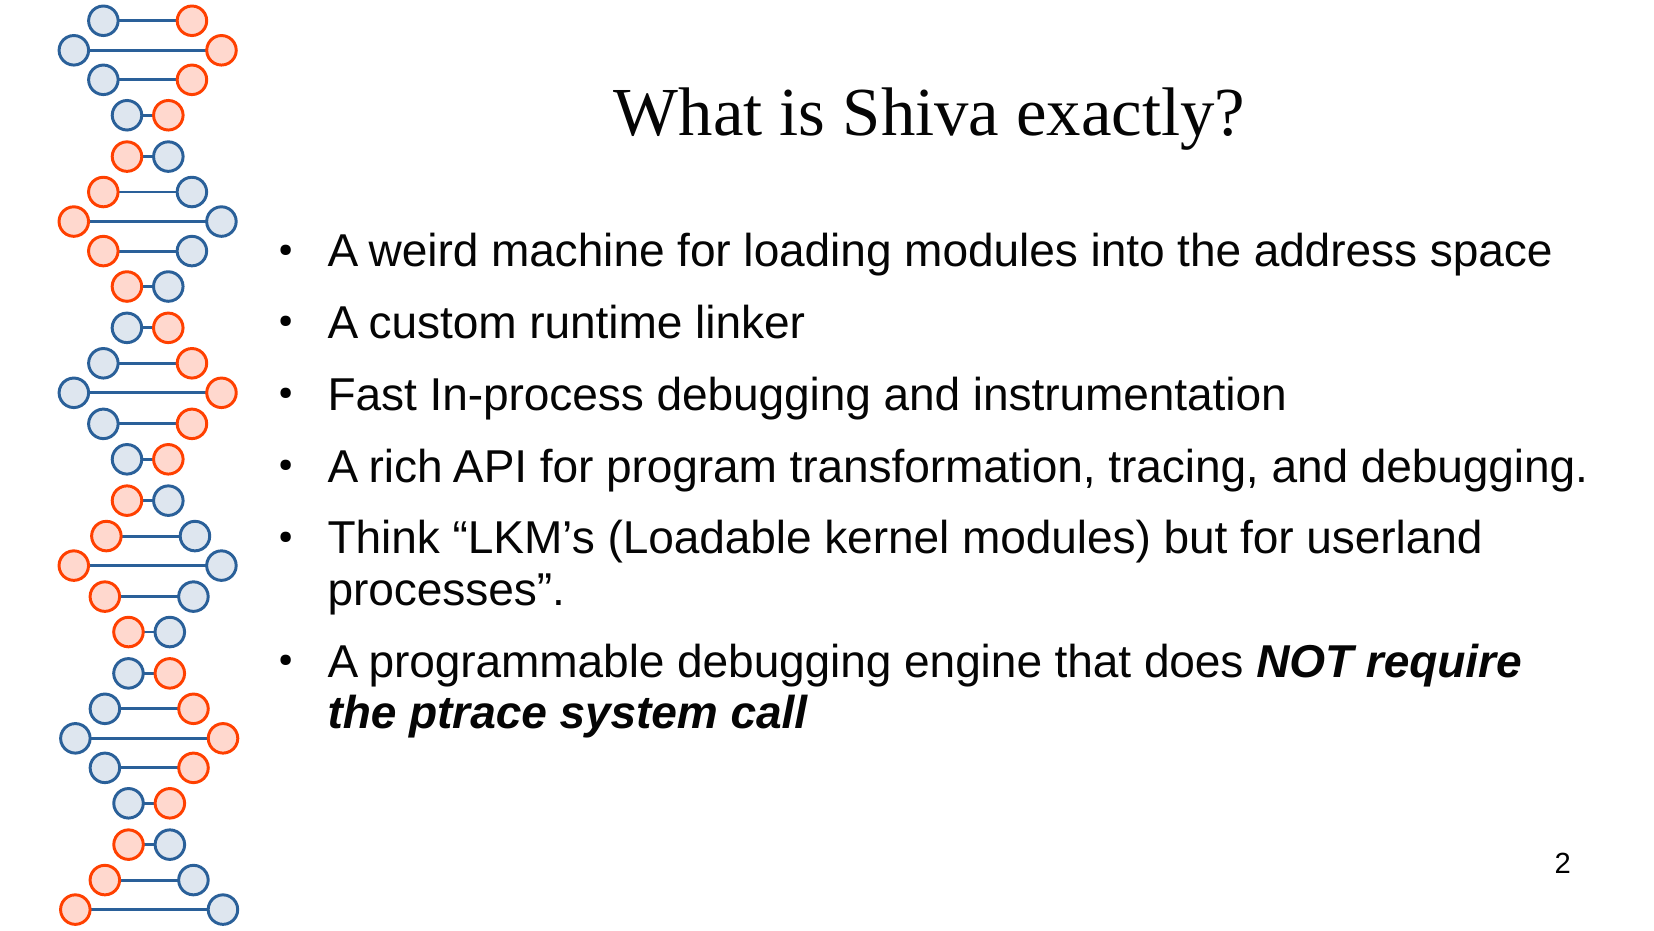

# What is Shiva exactly?
A weird machine for loading modules into the address space
A custom runtime linker
Fast In-process debugging and instrumentation
A rich API for program transformation, tracing, and debugging.
Think “LKM’s (Loadable kernel modules) but for userland processes”.
A programmable debugging engine that does NOT require the ptrace system call
2